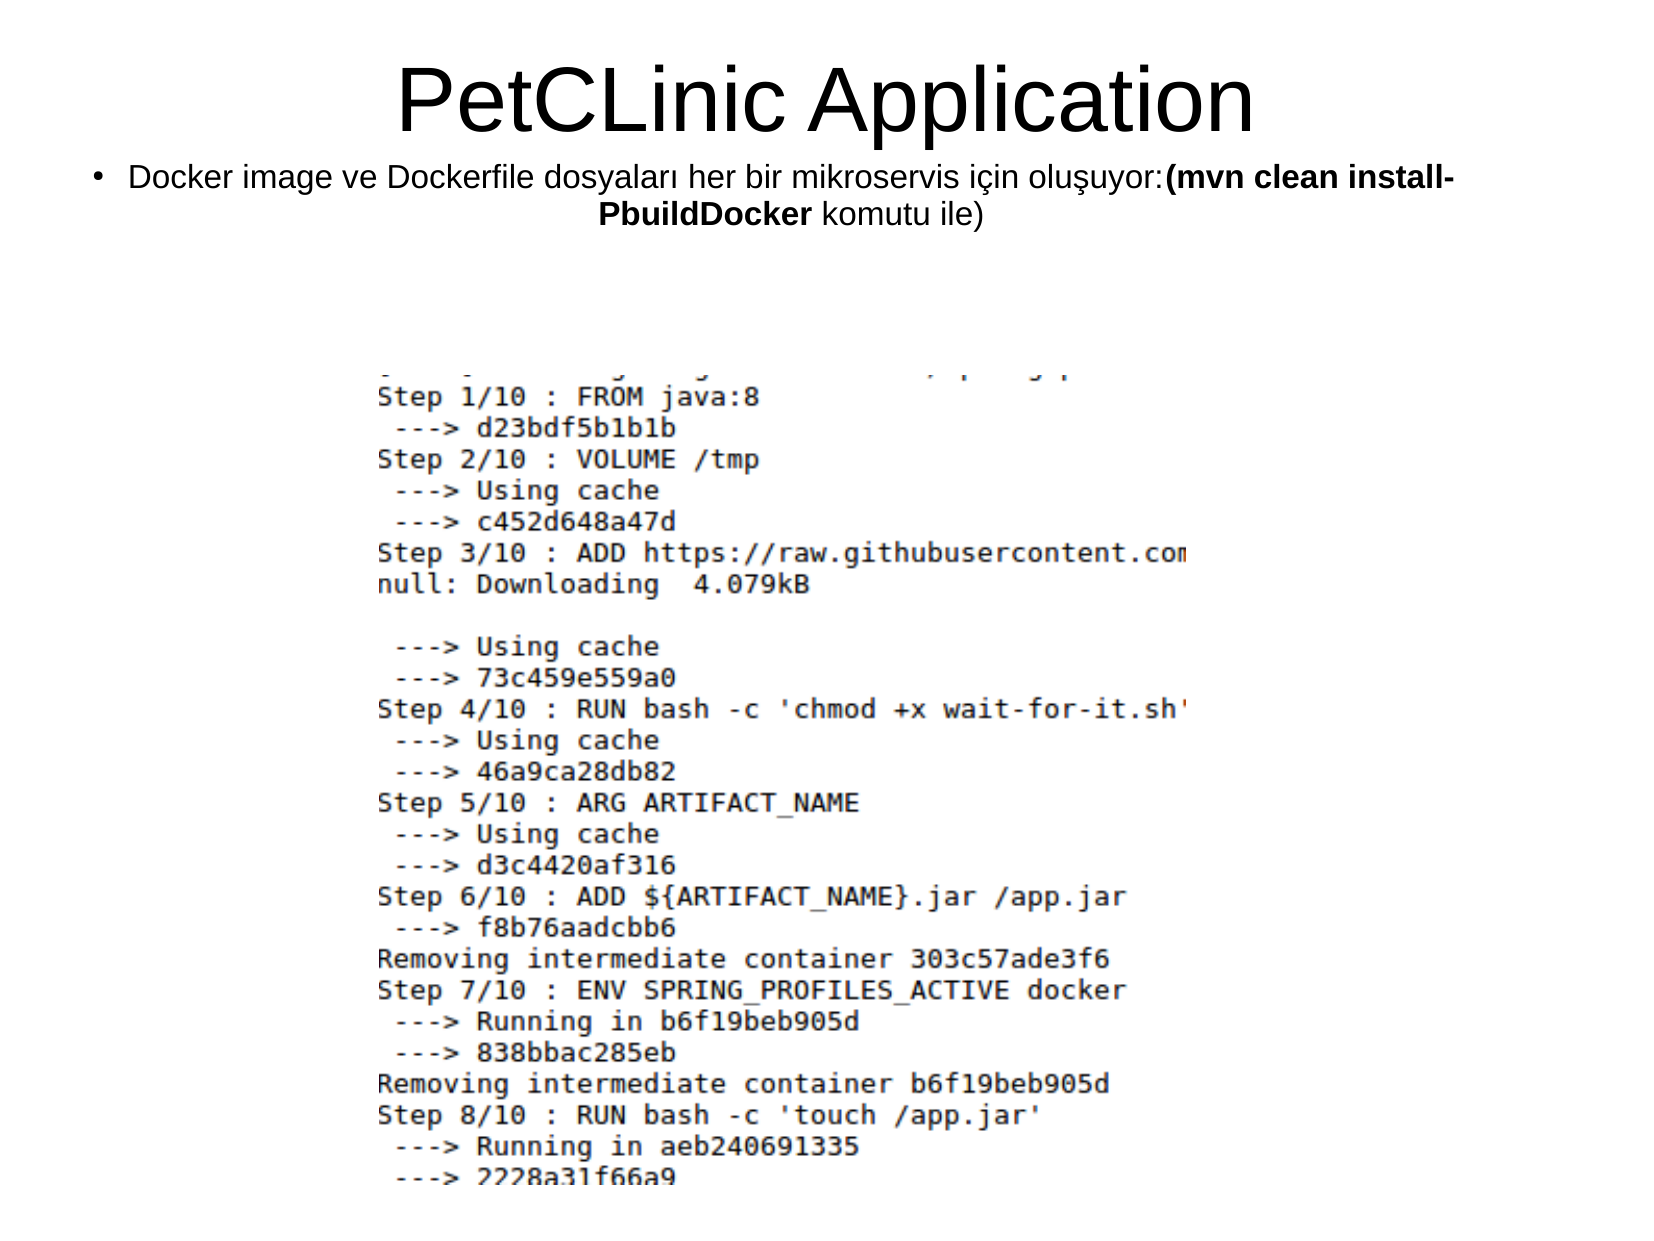

# PetCLinic Application
Docker image ve Dockerfile dosyaları her bir mikroservis için oluşuyor:(mvn clean install-PbuildDocker komutu ile)